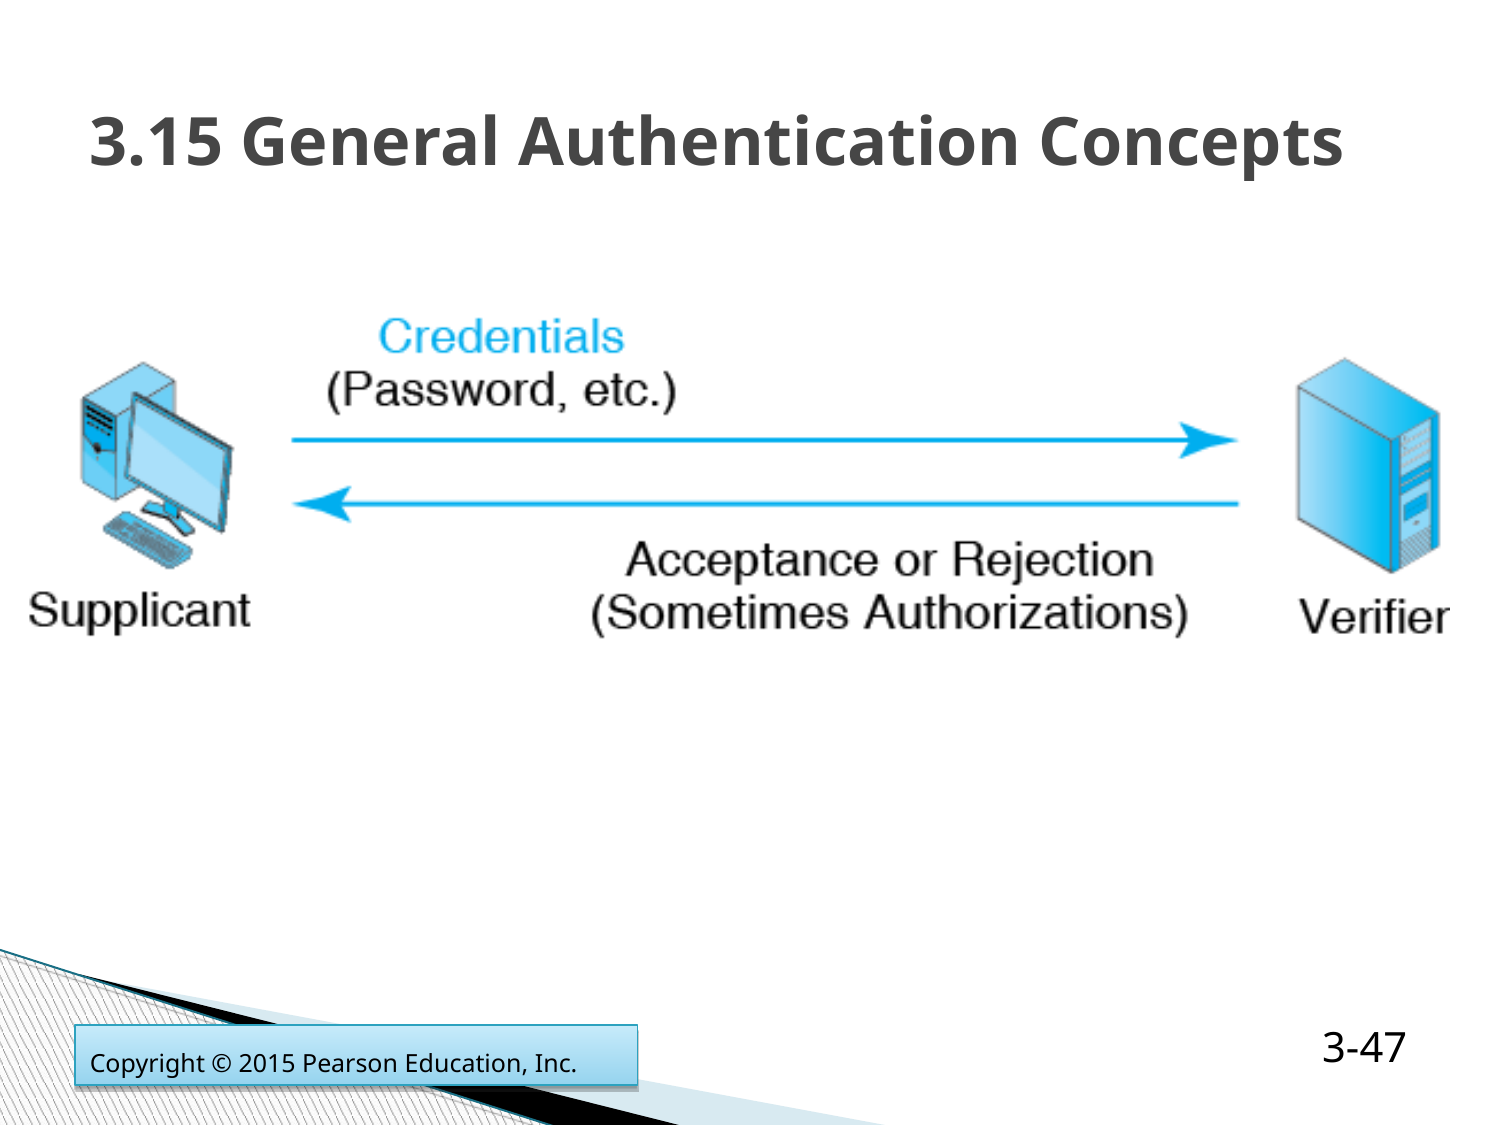

# 3.15 General Authentication Concepts
Copyright © 2015 Pearson Education, Inc.